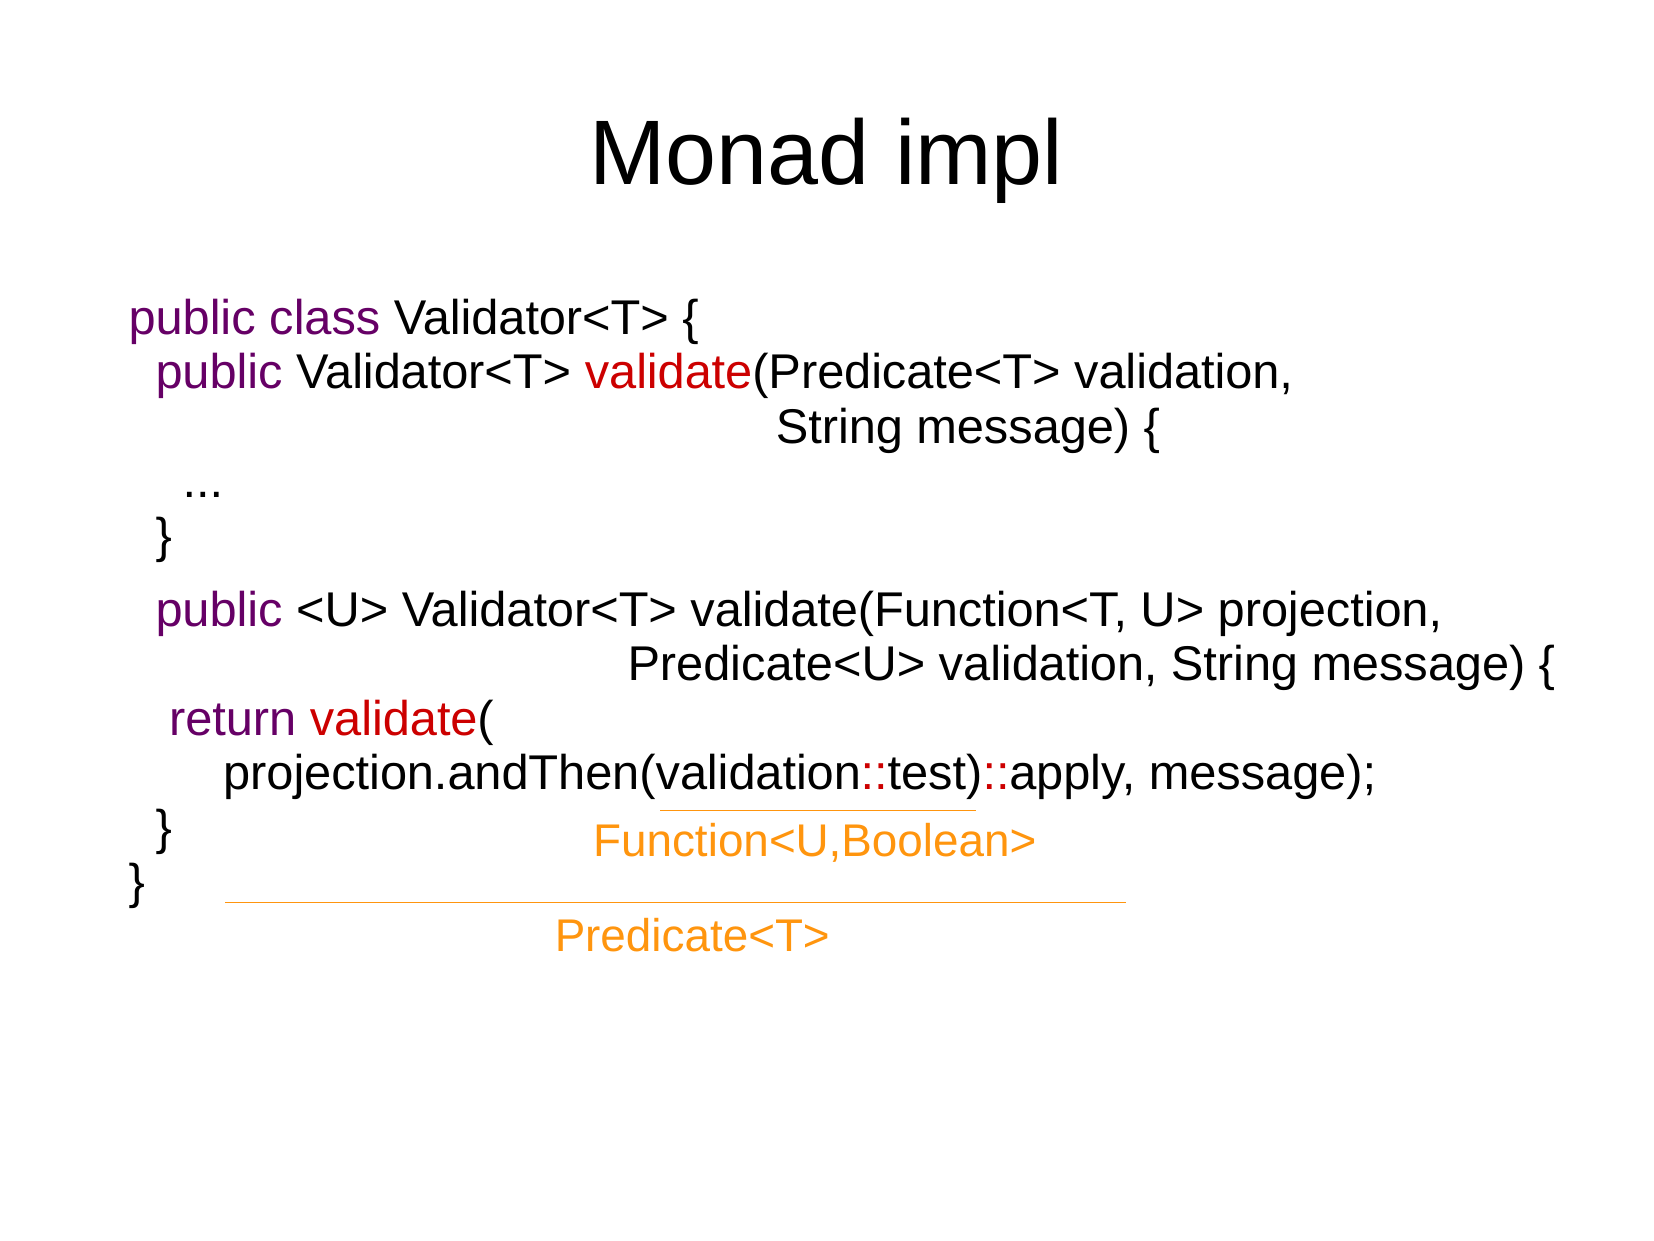

# Monad impl
public class Validator<T> {
 public Validator<T> validate(Predicate<T> validation,
 String message) {
 ...
 }
 public <U> Validator<T> validate(Function<T, U> projection,
 Predicate<U> validation, String message) {
 return validate(
 projection.andThen(validation::test)::apply, message);
 }
}
Function<U,Boolean>
Predicate<T>